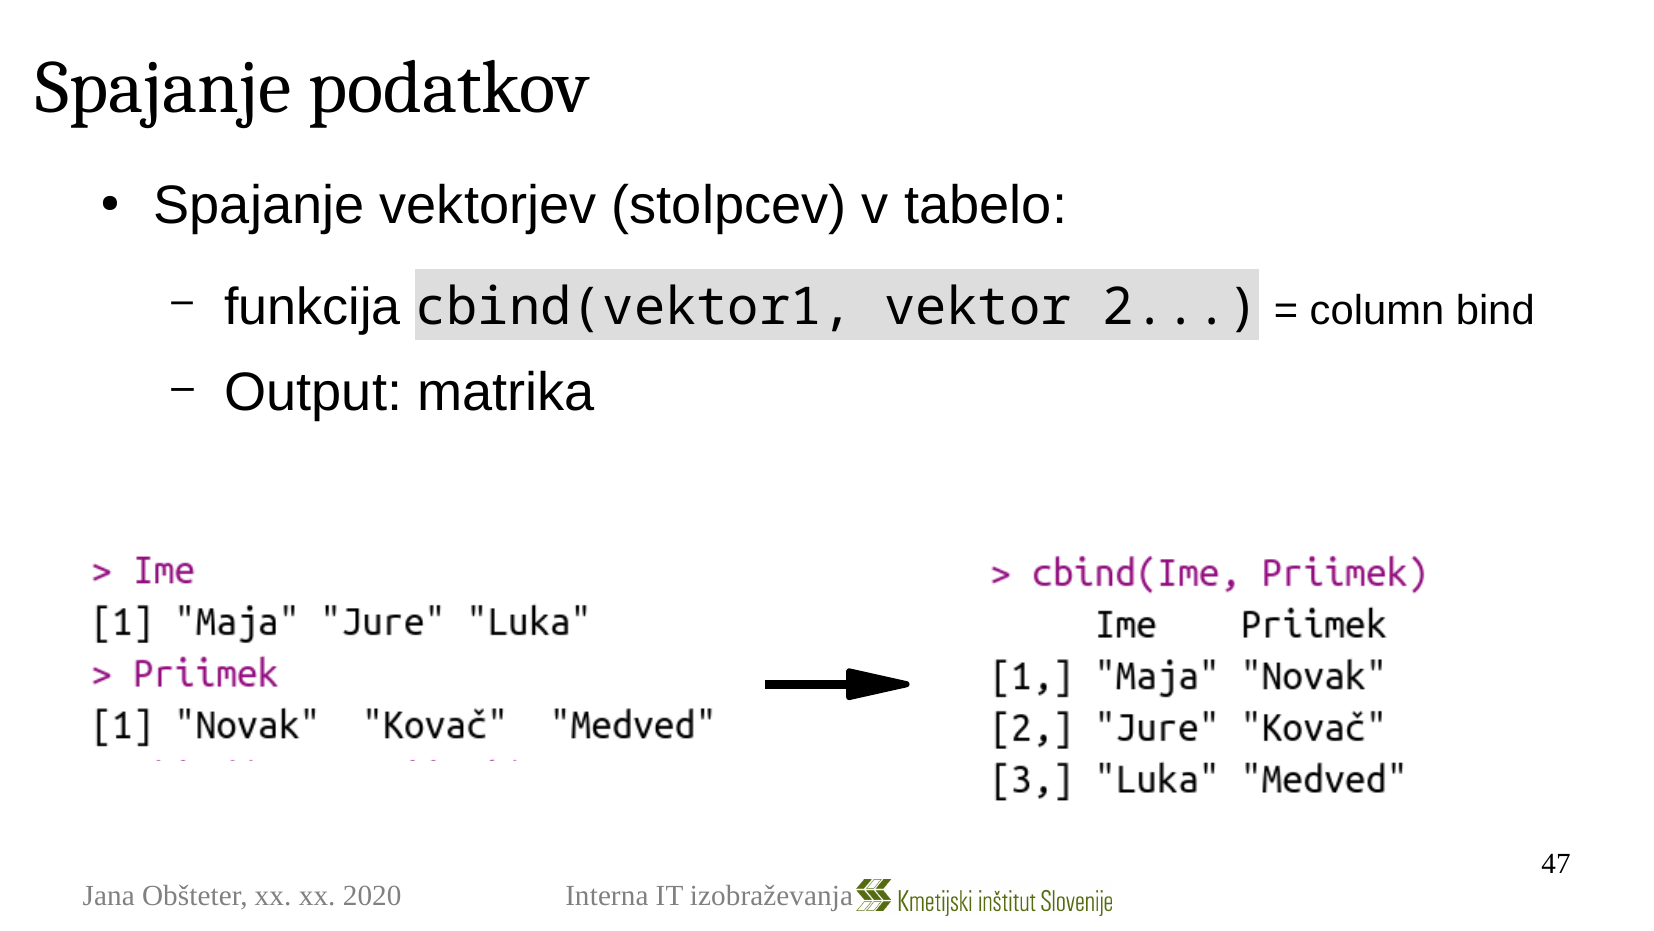

# Spajanje podatkov
Spajanje vektorjev (stolpcev) v tabelo:
funkcija cbind(vektor1, vektor 2...) = column bind
Output: matrika
47